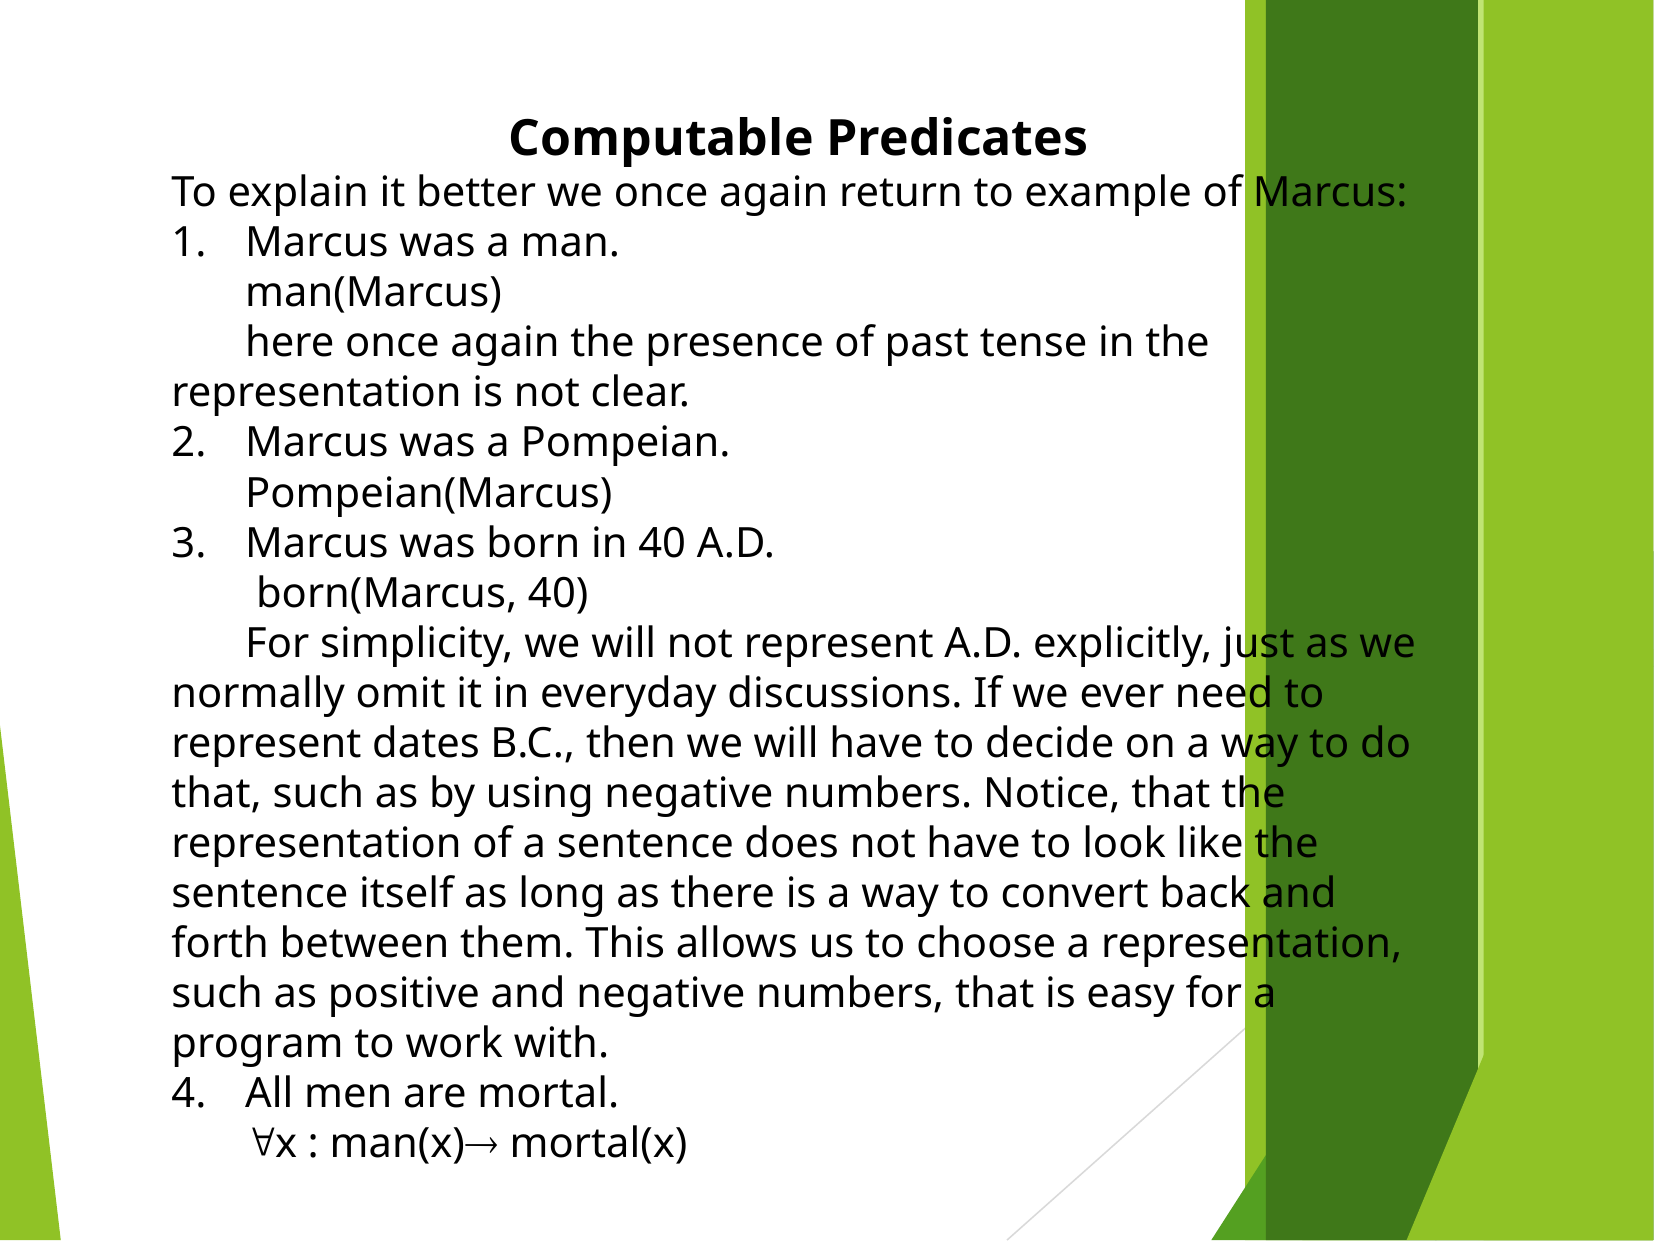

Computable Predicates
To explain it better we once again return to example of Marcus:
1. 	Marcus was a man.
	man(Marcus)
	here once again the presence of past tense in the representation is not clear.
2.	Marcus was a Pompeian.
	Pompeian(Marcus)
3.	Marcus was born in 40 A.D.
	 born(Marcus, 40)
	For simplicity, we will not represent A.D. explicitly, just as we normally omit it in everyday discussions. If we ever need to represent dates B.C., then we will have to decide on a way to do that, such as by using negative numbers. Notice, that the representation of a sentence does not have to look like the sentence itself as long as there is a way to convert back and forth between them. This allows us to choose a representation, such as positive and negative numbers, that is easy for a program to work with.
4. 	All men are mortal.
	x : man(x) mortal(x)